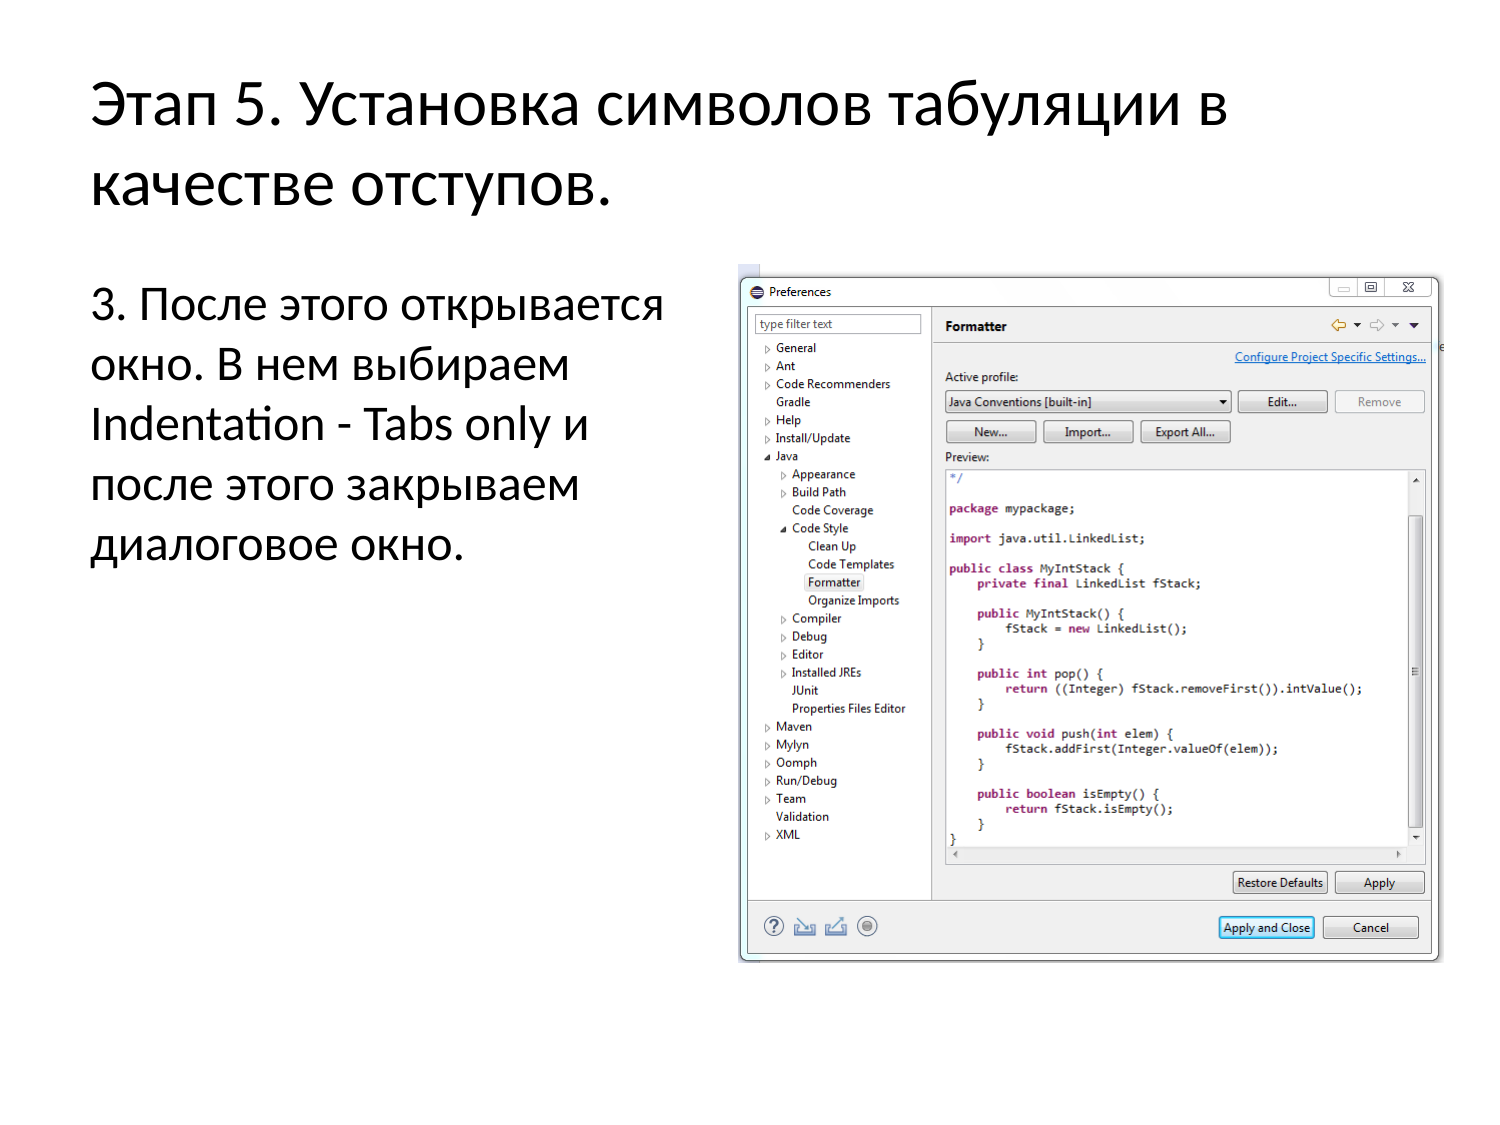

# Этап 5. Установка символов табуляции в качестве отступов.
3. После этого открывается окно. В нем выбираем Indentation - Tabs only и после этого закрываем диалоговое окно.